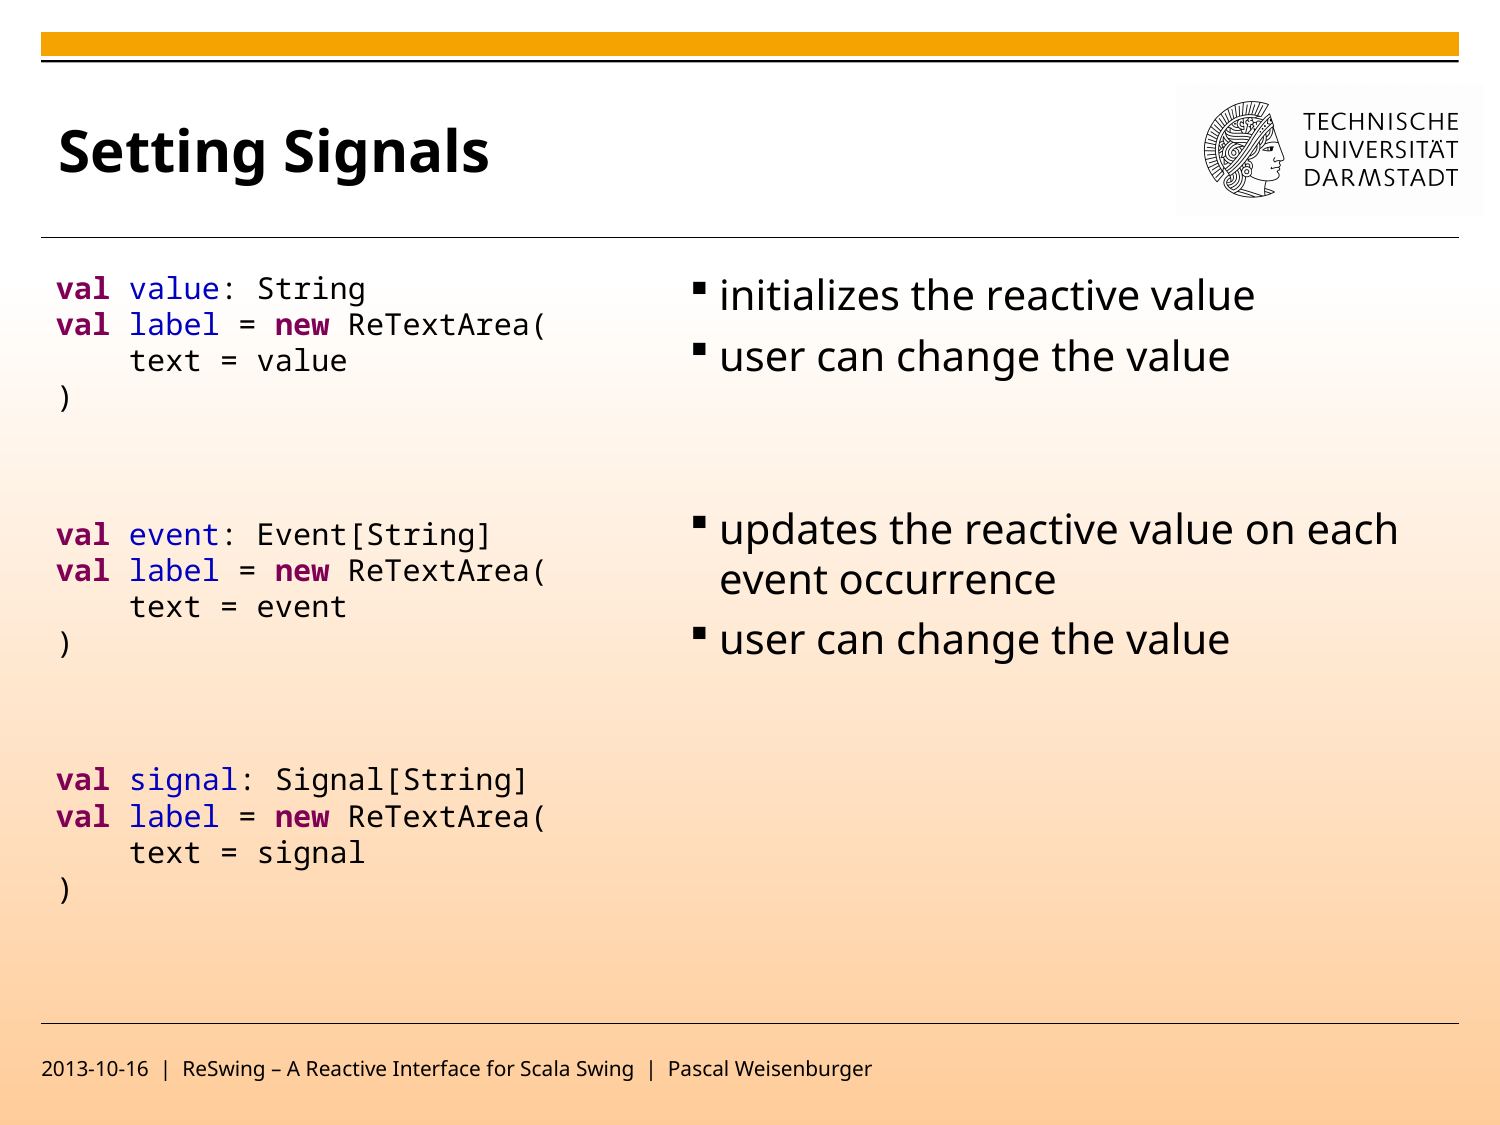

# Setting Signals
val value: String
val label = new ReTextArea(
 text = value
)
val event: Event[String]
val label = new ReTextArea(
 text = event
)
val signal: Signal[String]
val label = new ReTextArea(
 text = signal
)
initializes the reactive value
user can change the value
updates the reactive value on each event occurrence
user can change the value
Fachbereich nn | Institut nn | Prof. nn